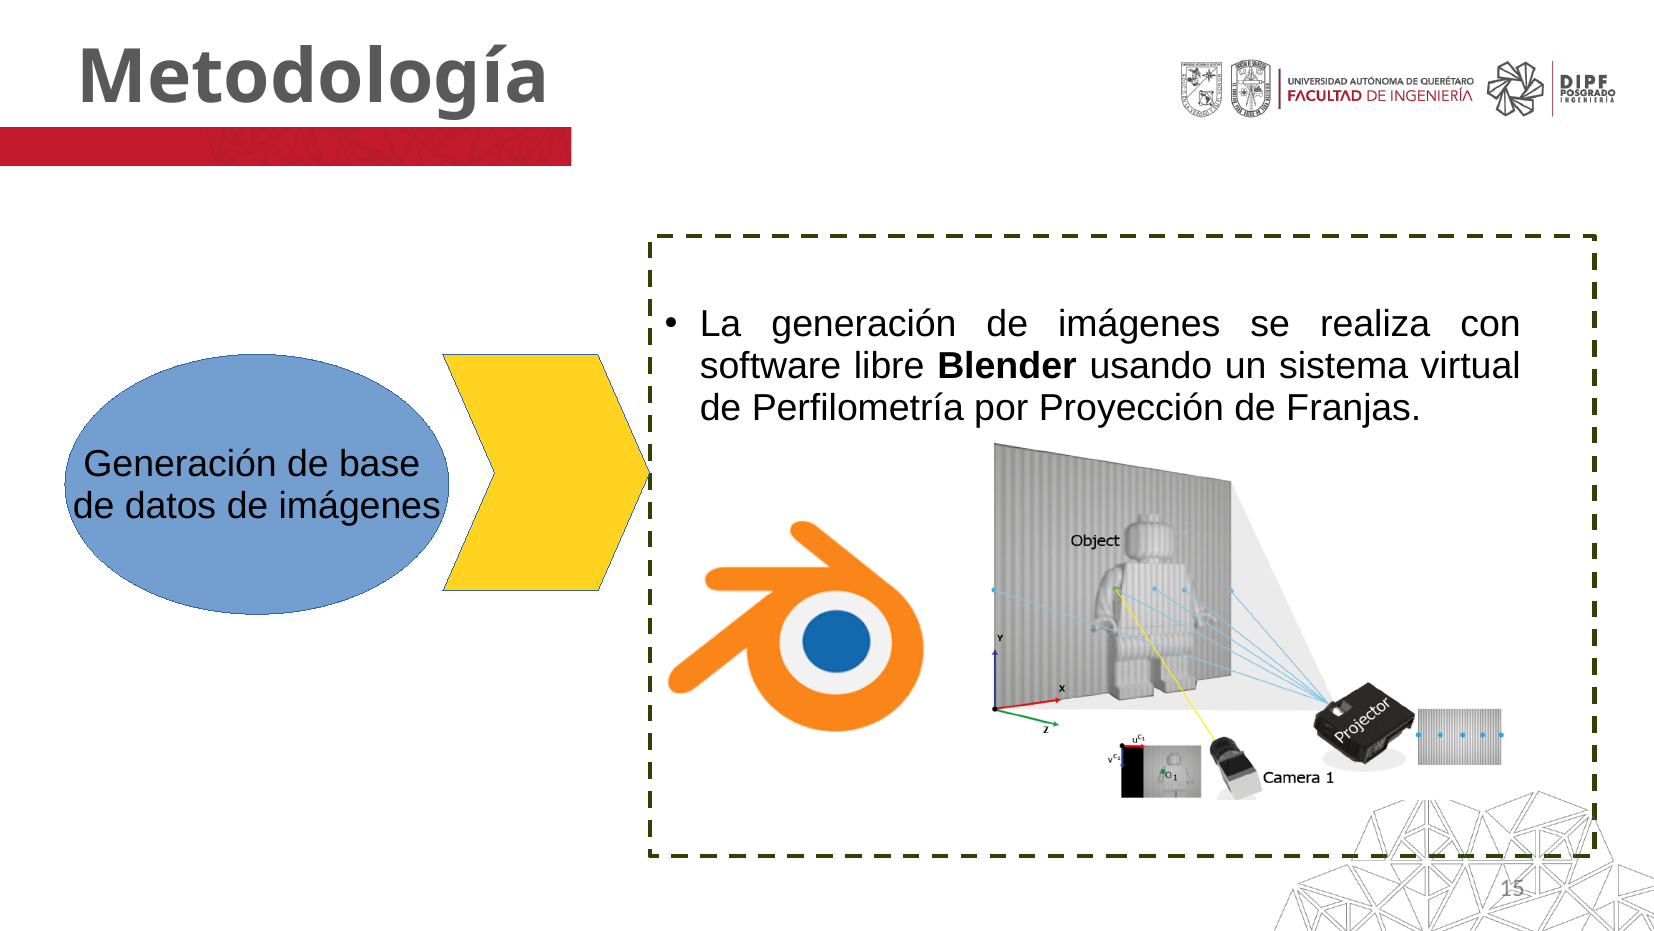

Metodología
La generación de imágenes se realiza con software libre Blender usando un sistema virtual de Perfilometría por Proyección de Franjas.
Generación de base
de datos de imágenes
15